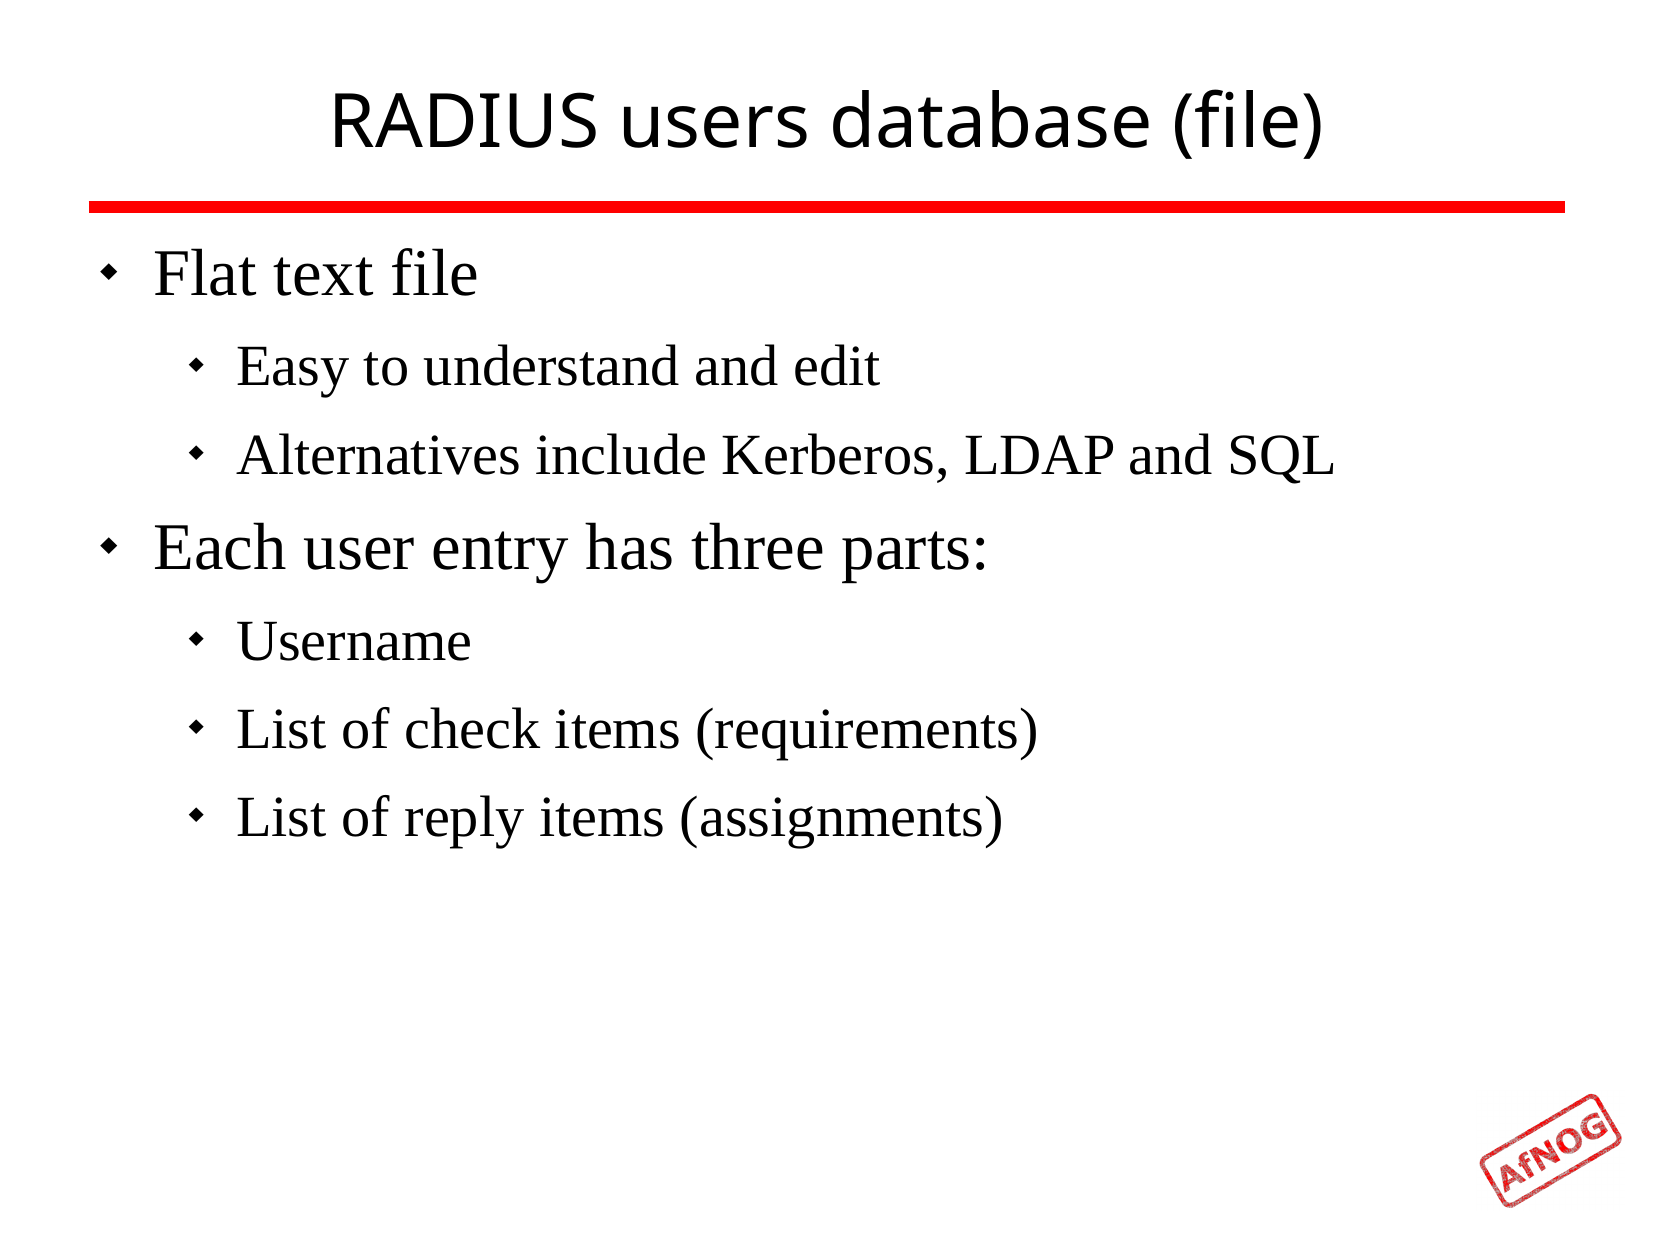

# RADIUS users database (file)
Flat text file
Easy to understand and edit
Alternatives include Kerberos, LDAP and SQL
Each user entry has three parts:
Username
List of check items (requirements)
List of reply items (assignments)